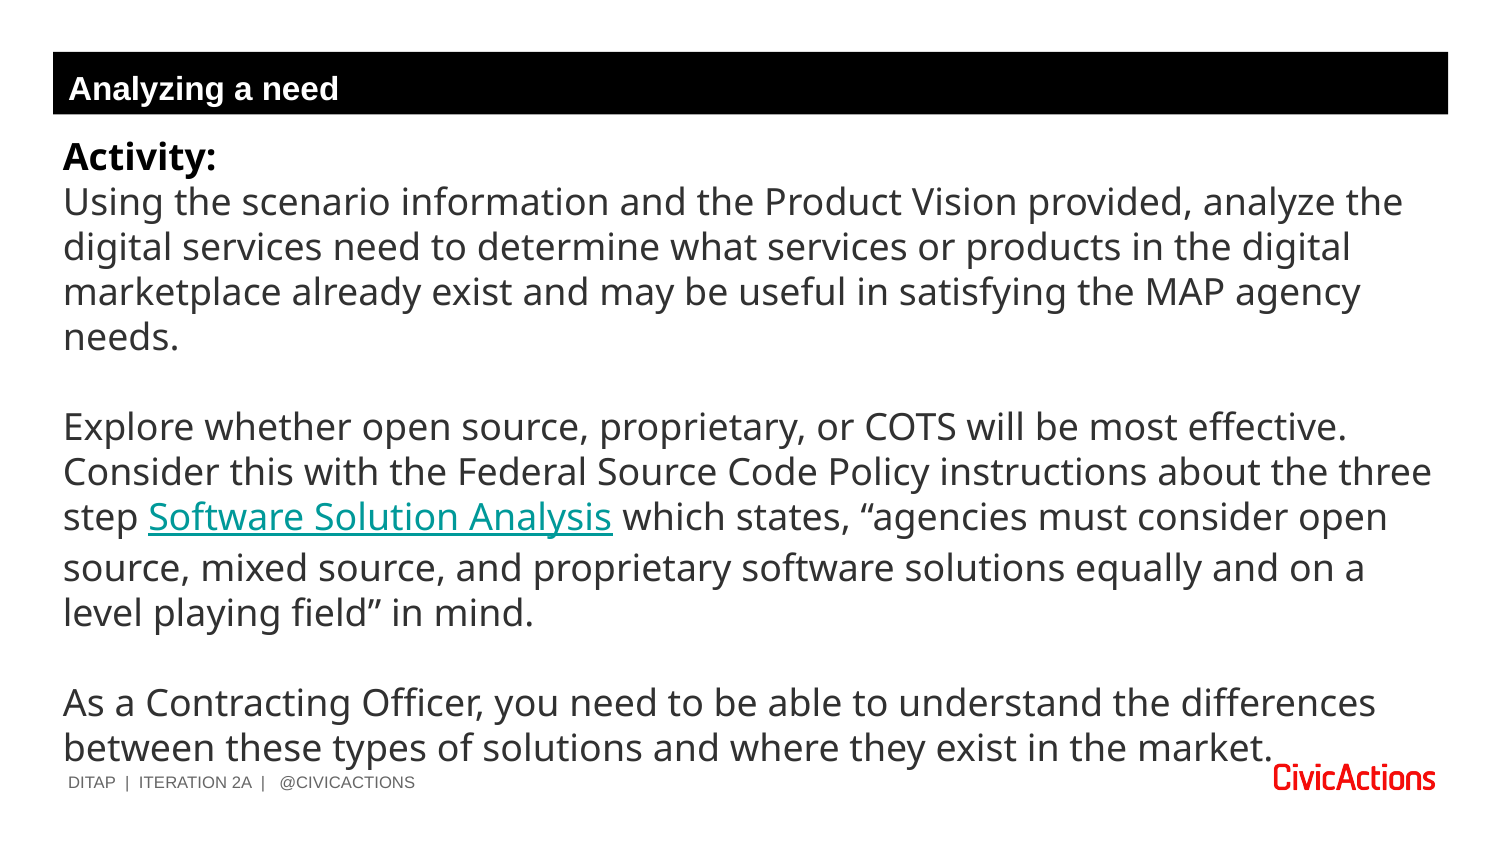

# Analyzing a need
Activity:
Using the scenario information and the Product Vision provided, analyze the digital services need to determine what services or products in the digital marketplace already exist and may be useful in satisfying the MAP agency needs.
Explore whether open source, proprietary, or COTS will be most effective. Consider this with the Federal Source Code Policy instructions about the three step Software Solution Analysis which states, “agencies must consider open source, mixed source, and proprietary software solutions equally and on a level playing field” in mind.
As a Contracting Officer, you need to be able to understand the differences between these types of solutions and where they exist in the market.